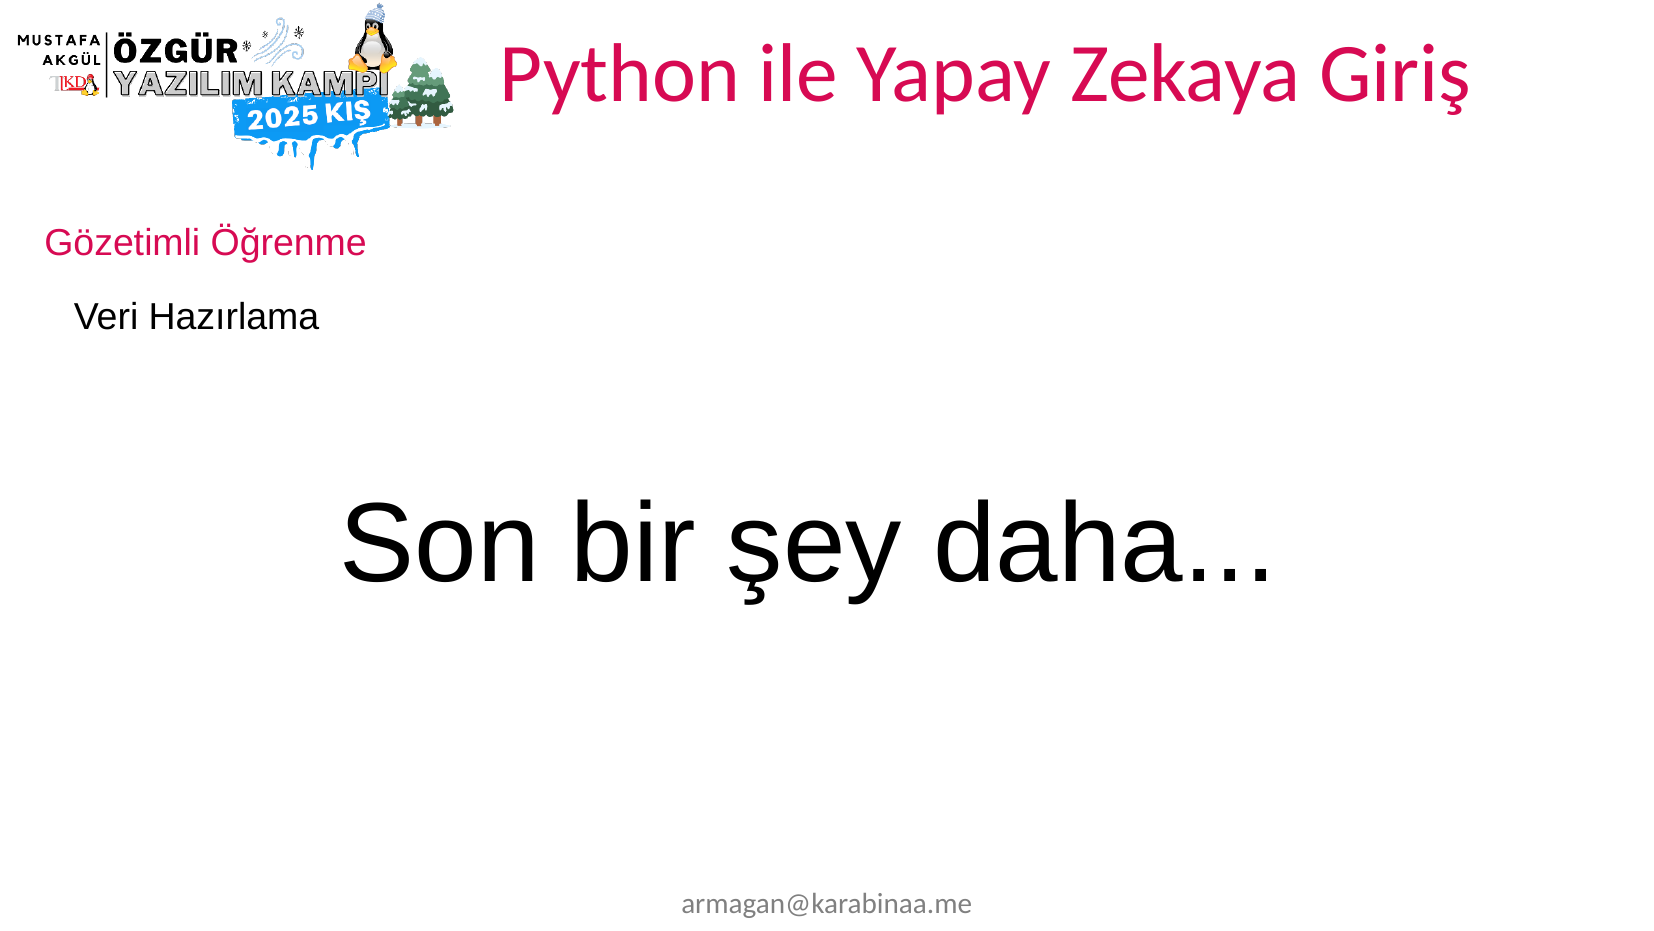

Python ile Yapay Zekaya Giriş
Gözetimli Öğrenme
Veri Hazırlama
Son bir şey daha...
armagan@karabinaa.me